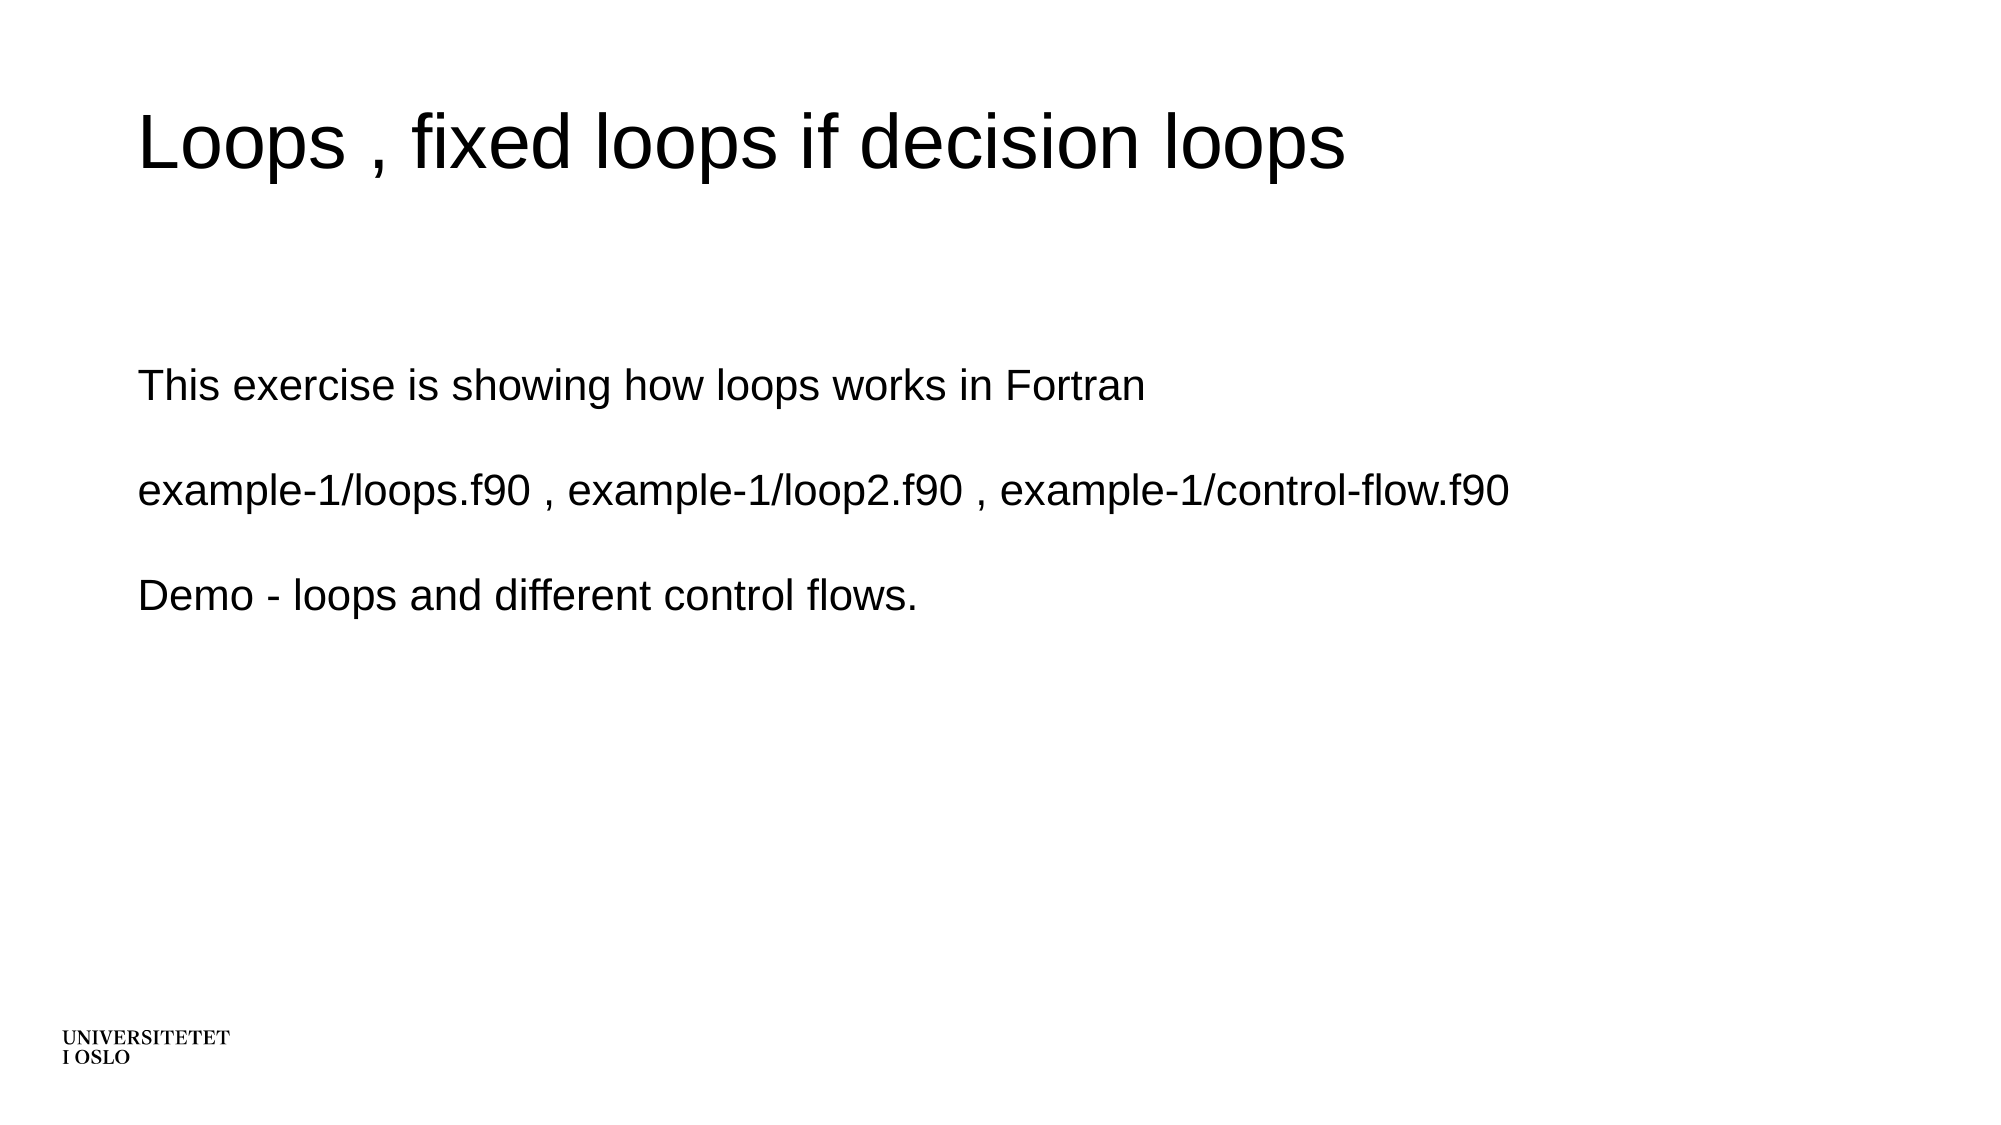

# Loops , fixed loops if decision loops
This exercise is showing how loops works in Fortran
example-1/loops.f90 , example-1/loop2.f90 , example-1/control-flow.f90
Demo - loops and different control flows.